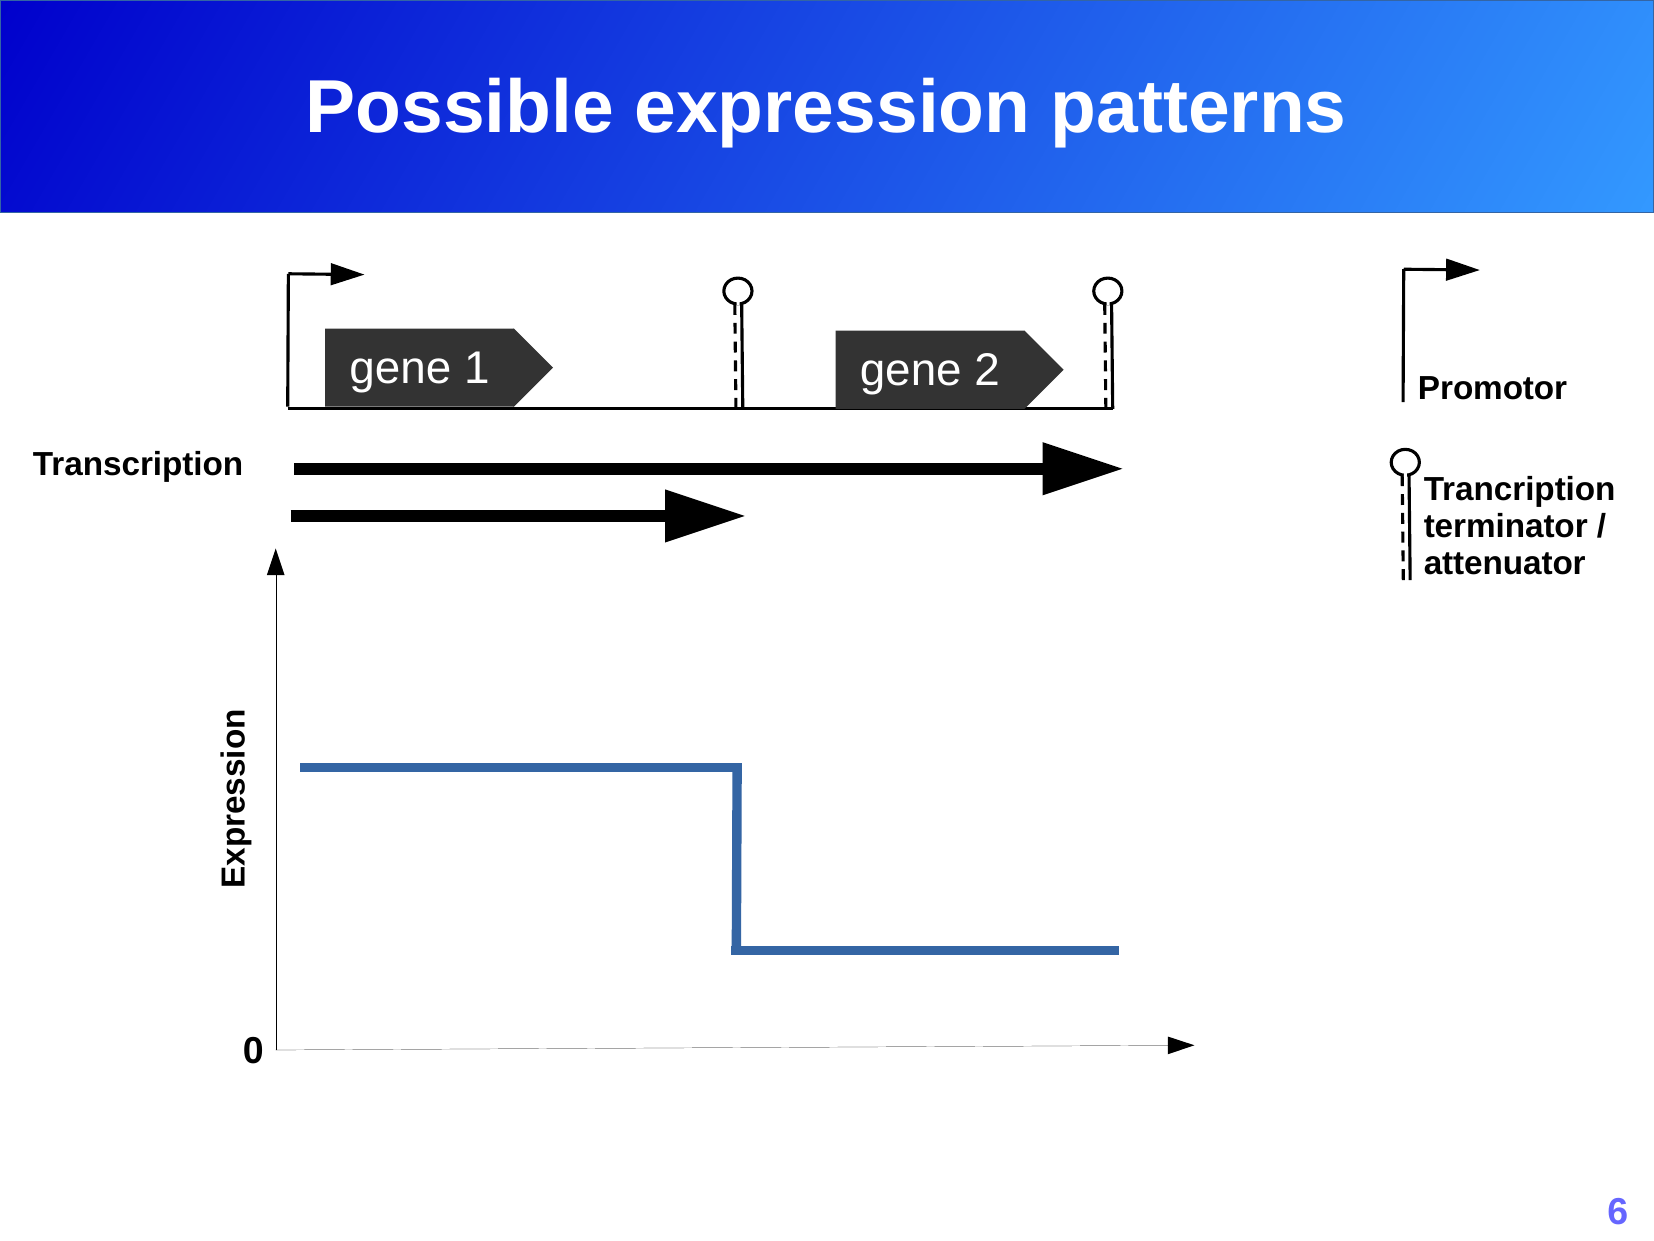

# Possible expression patterns
Promotor
gene 1
gene 2
Transcription
Trancription
terminator /
attenuator
Expression
0
6